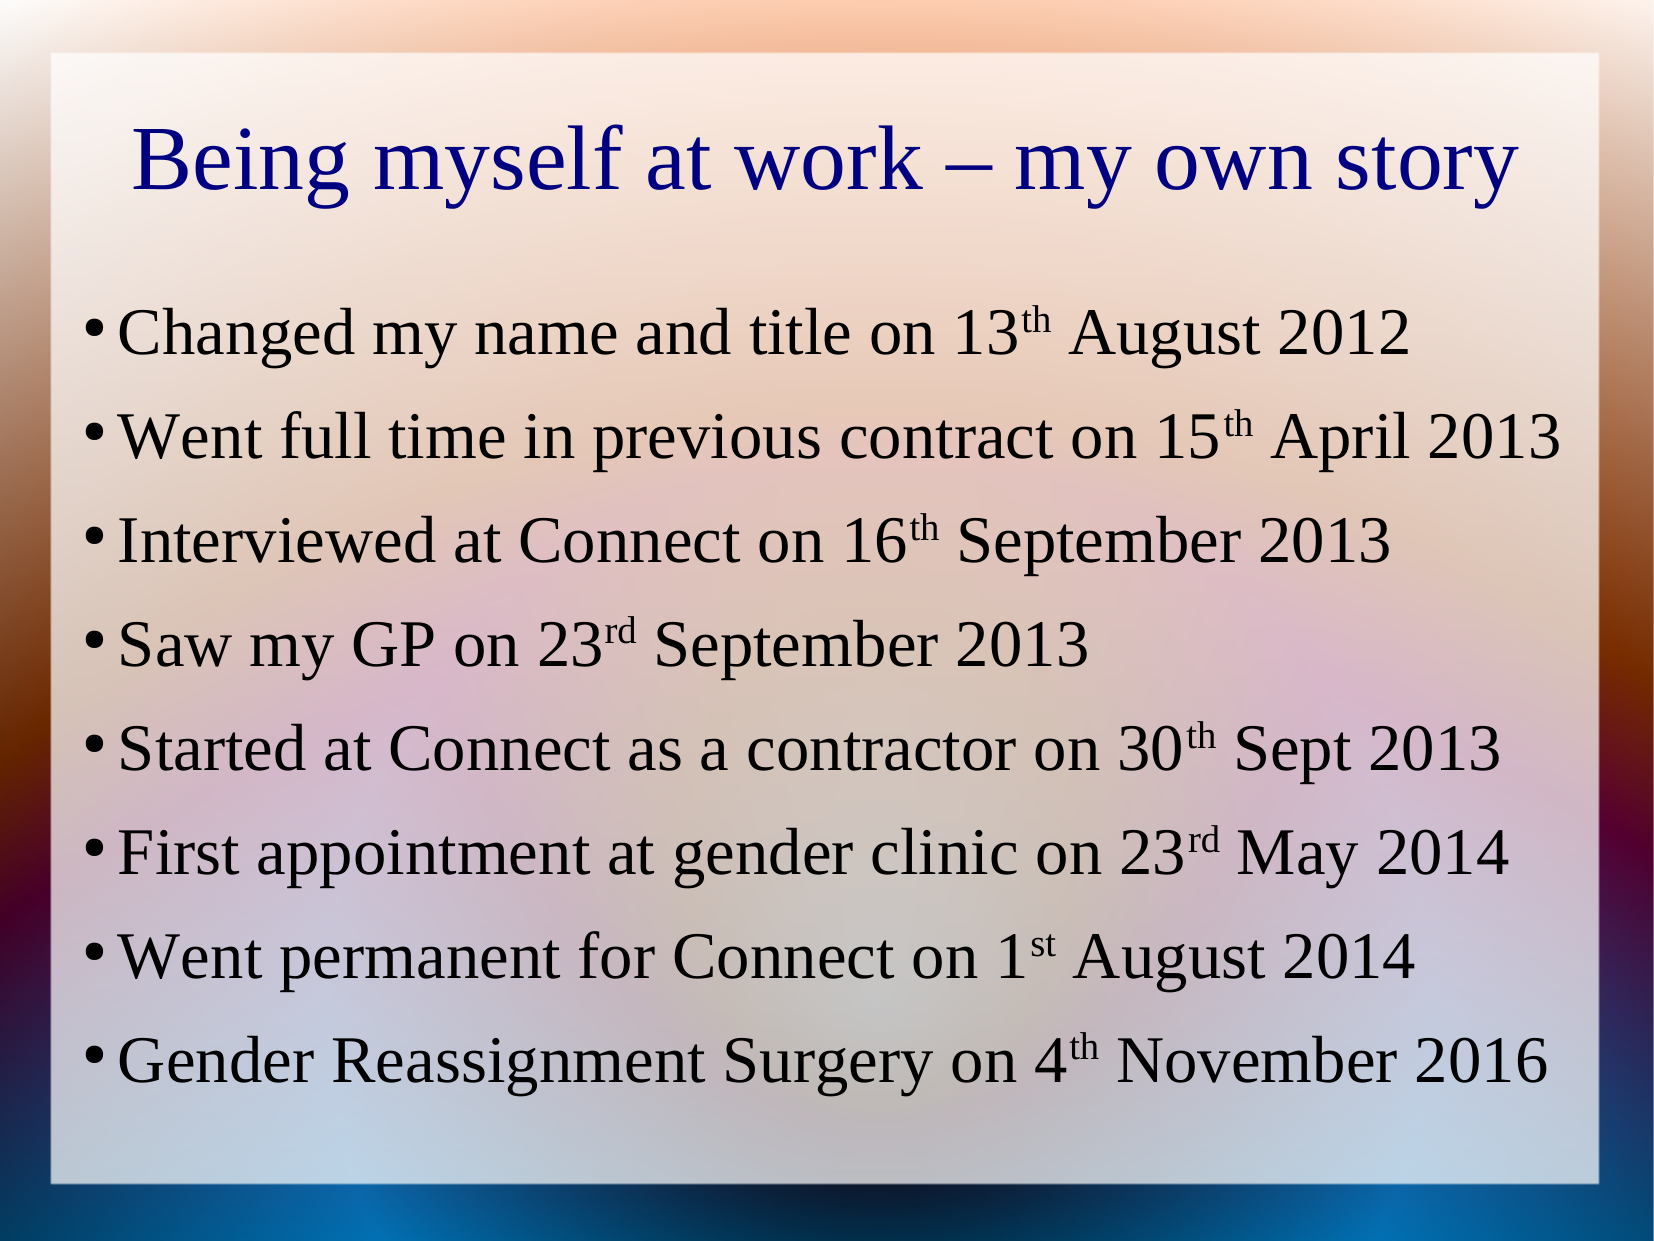

# Being myself at work – my own story
Changed my name and title on 13th August 2012
Went full time in previous contract on 15th April 2013
Interviewed at Connect on 16th September 2013
Saw my GP on 23rd September 2013
Started at Connect as a contractor on 30th Sept 2013
First appointment at gender clinic on 23rd May 2014
Went permanent for Connect on 1st August 2014
Gender Reassignment Surgery on 4th November 2016